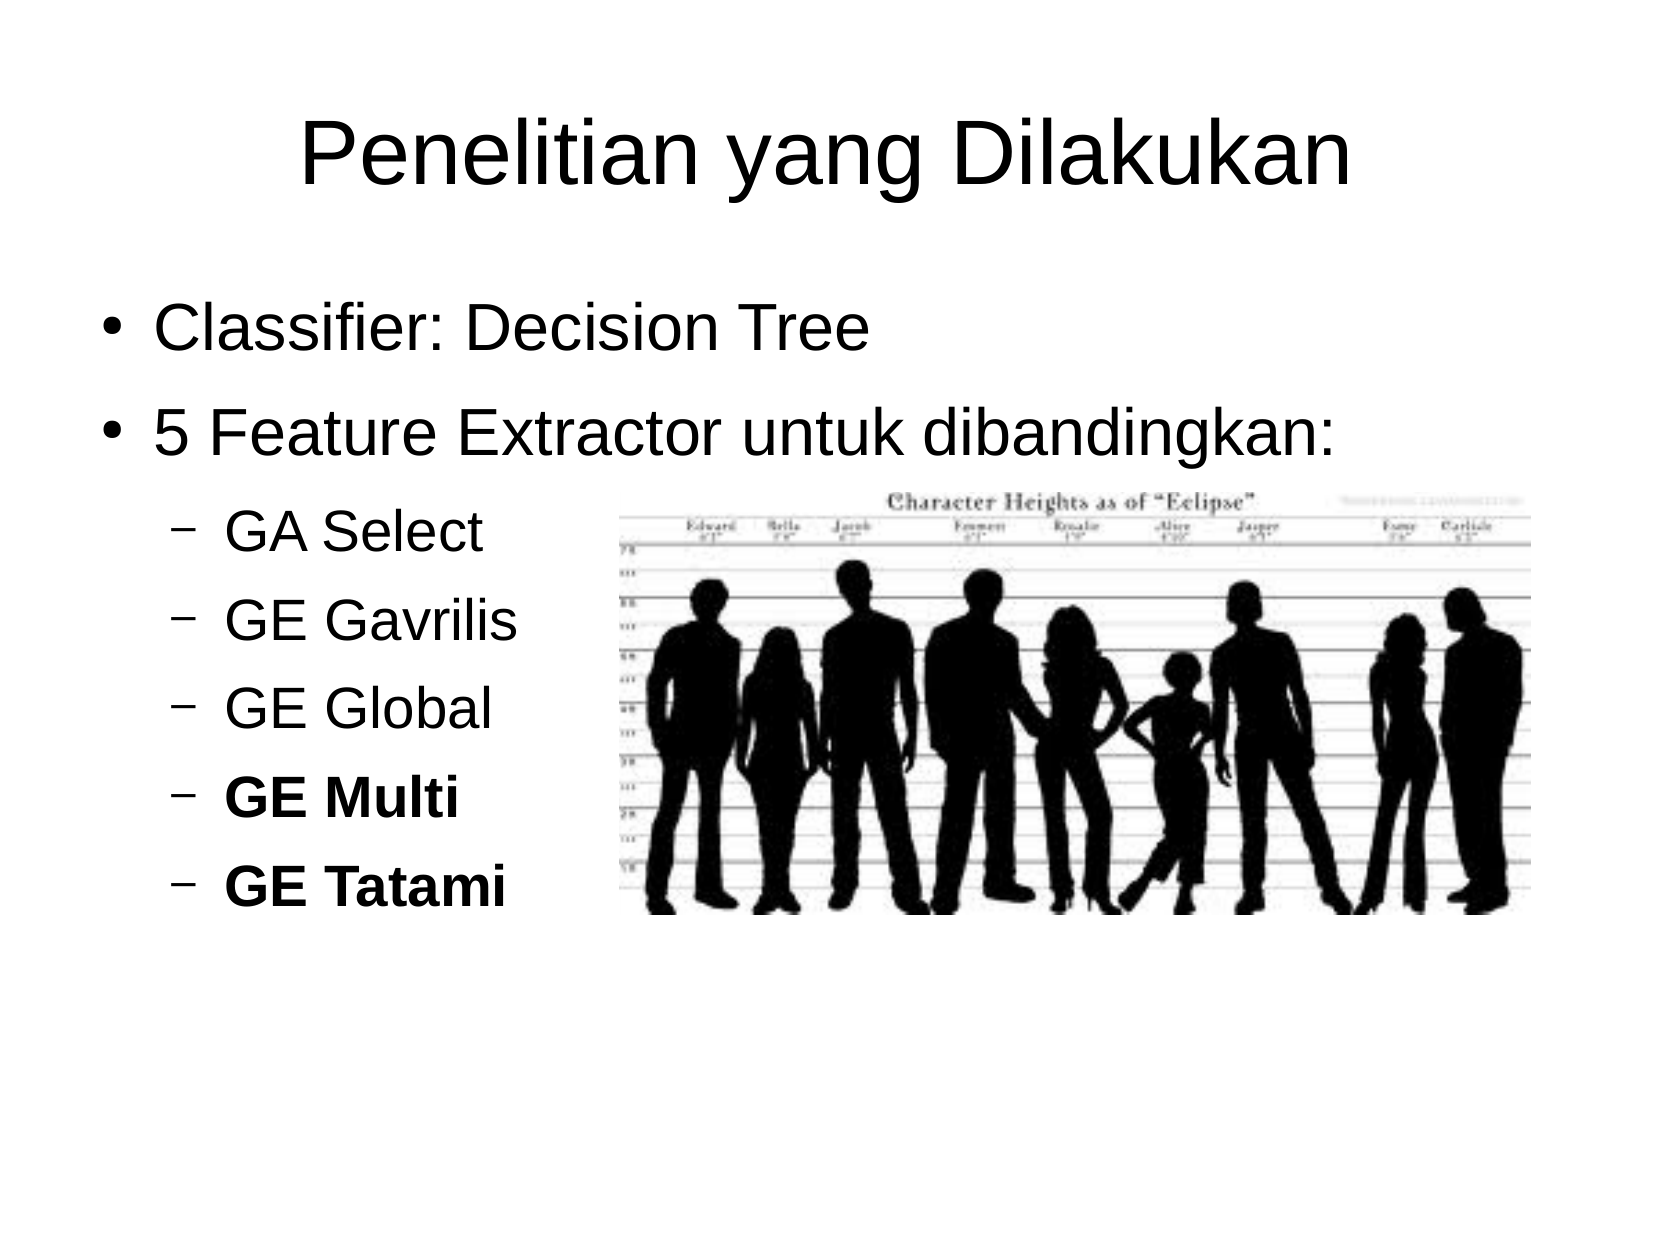

# Penelitian yang Dilakukan
Classifier: Decision Tree
5 Feature Extractor untuk dibandingkan:
GA Select
GE Gavrilis
GE Global
GE Multi
GE Tatami